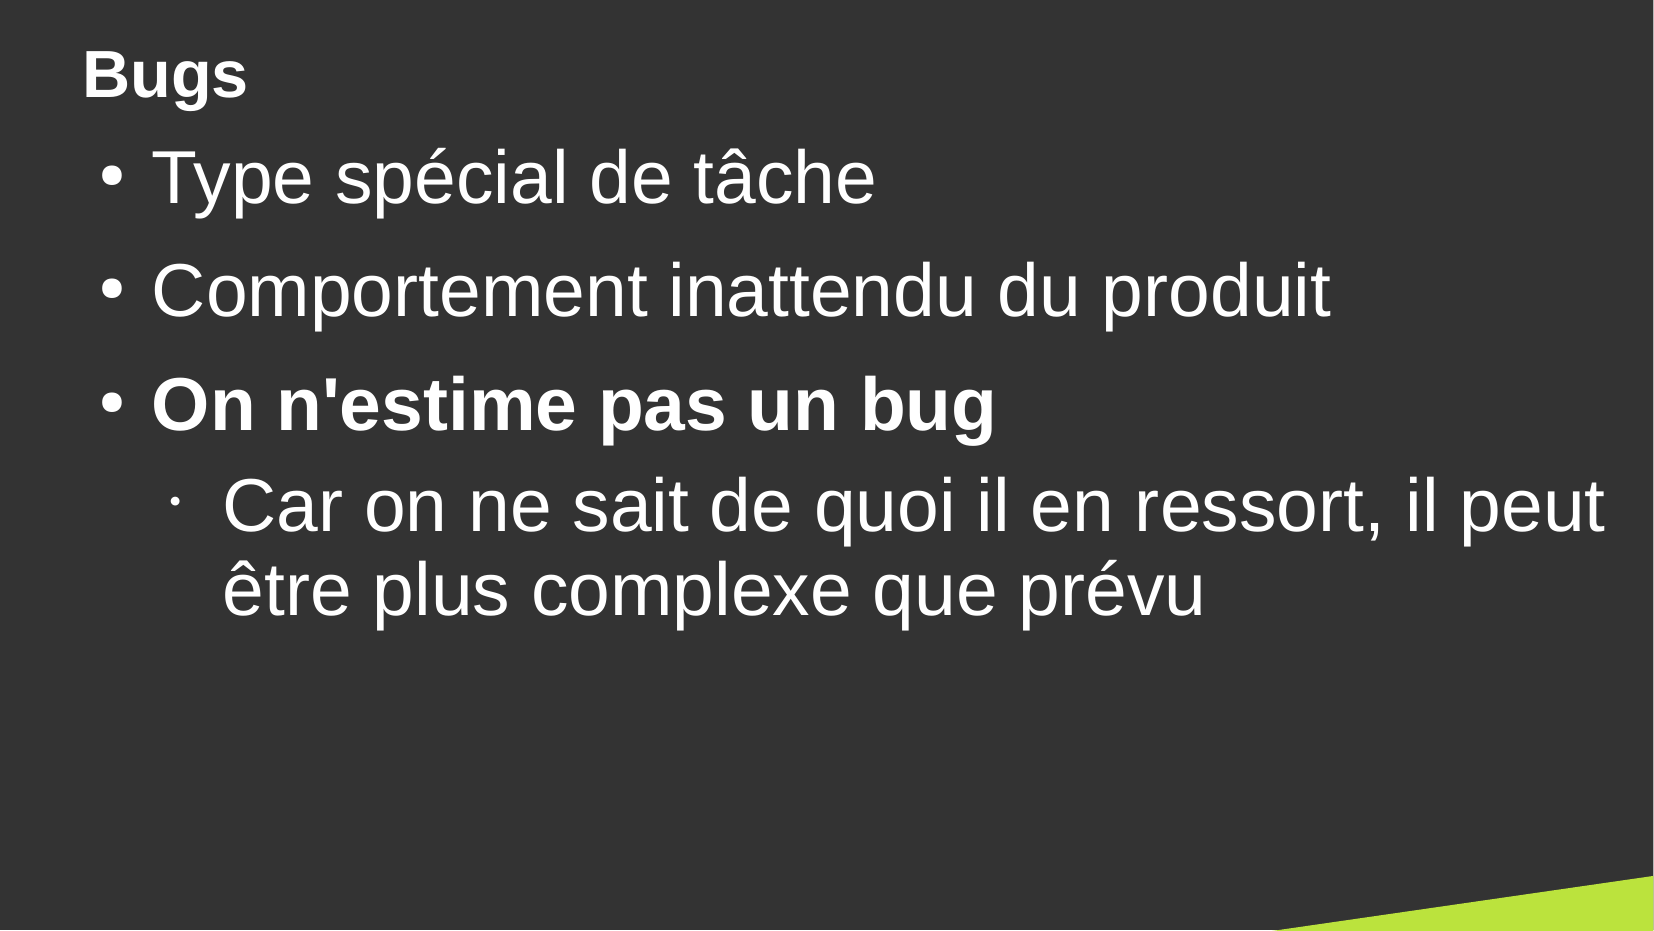

# Bugs
Type spécial de tâche
Comportement inattendu du produit
On n'estime pas un bug
Car on ne sait de quoi il en ressort, il peut être plus complexe que prévu